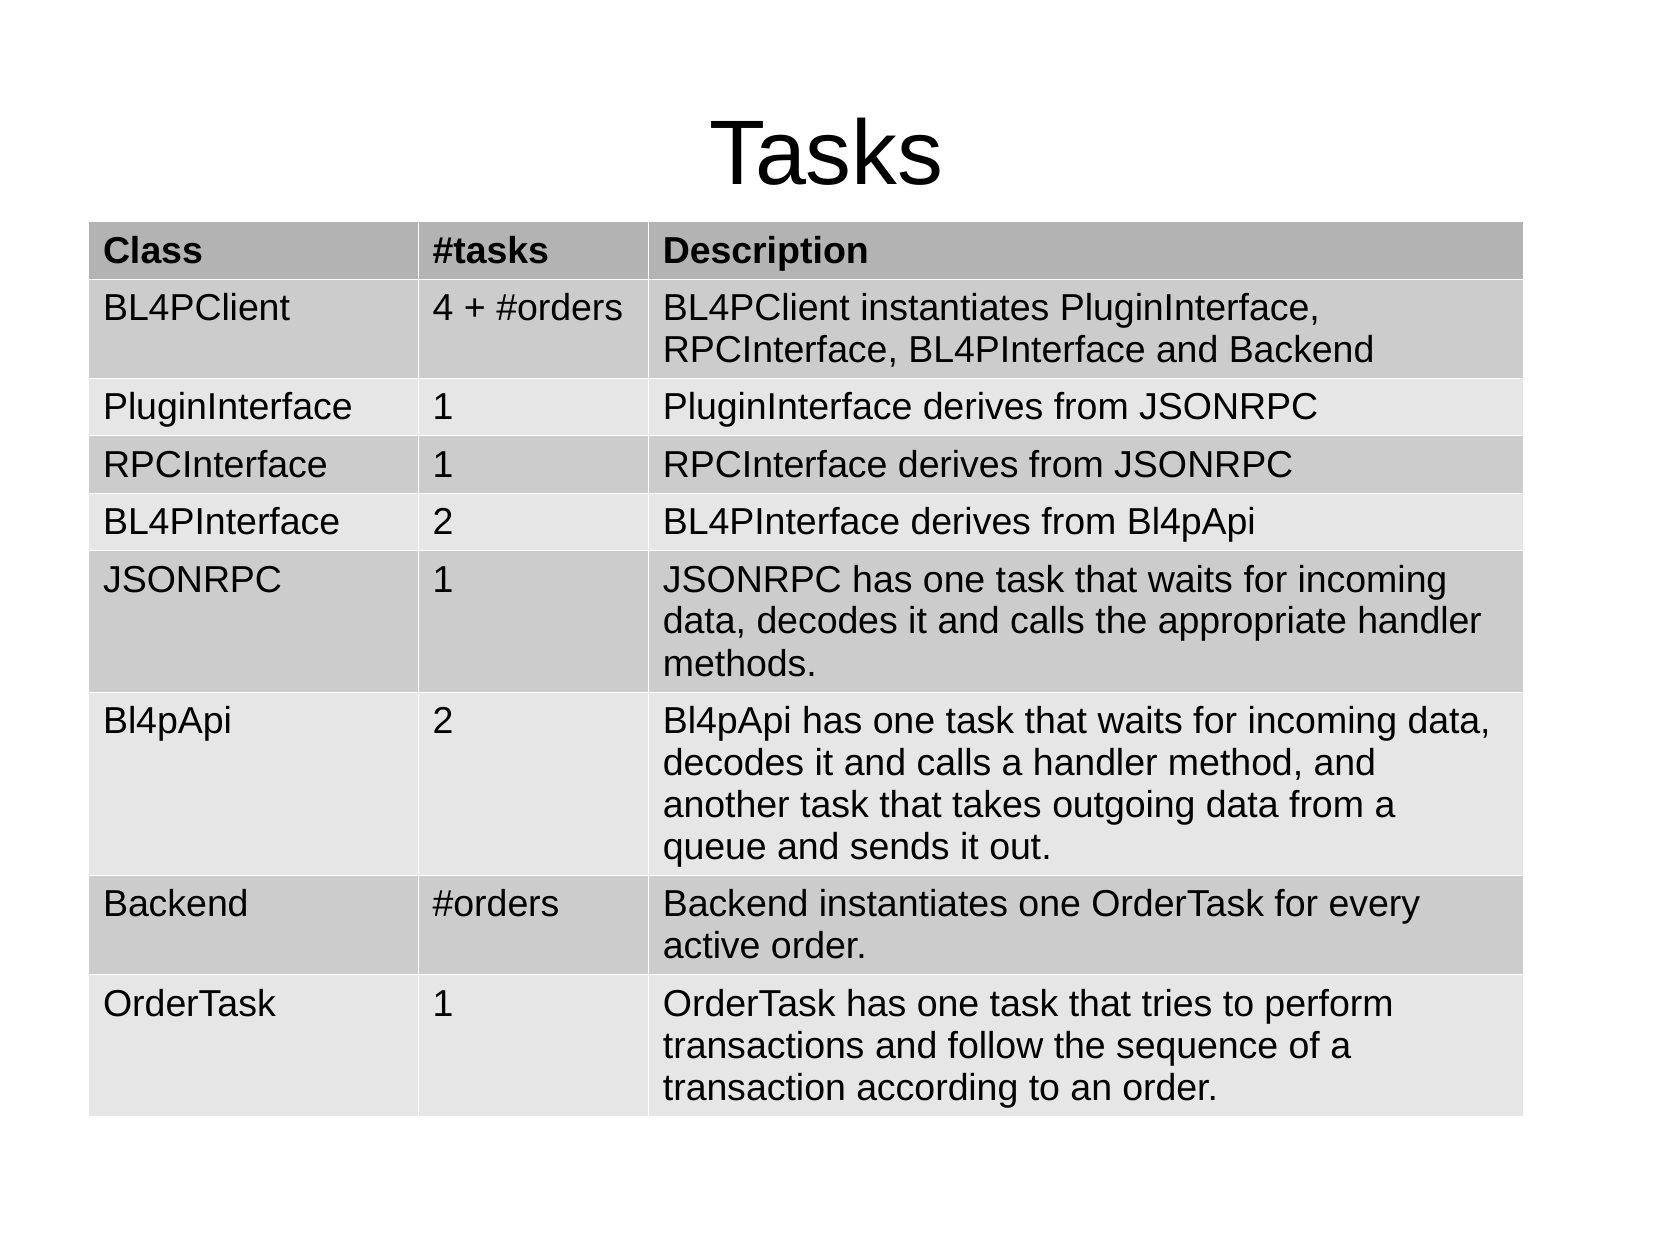

# Tasks
| Class | #tasks | Description |
| --- | --- | --- |
| BL4PClient | 4 + #orders | BL4PClient instantiates PluginInterface, RPCInterface, BL4PInterface and Backend |
| PluginInterface | 1 | PluginInterface derives from JSONRPC |
| RPCInterface | 1 | RPCInterface derives from JSONRPC |
| BL4PInterface | 2 | BL4PInterface derives from Bl4pApi |
| JSONRPC | 1 | JSONRPC has one task that waits for incoming data, decodes it and calls the appropriate handler methods. |
| Bl4pApi | 2 | Bl4pApi has one task that waits for incoming data, decodes it and calls a handler method, and another task that takes outgoing data from a queue and sends it out. |
| Backend | #orders | Backend instantiates one OrderTask for every active order. |
| OrderTask | 1 | OrderTask has one task that tries to perform transactions and follow the sequence of a transaction according to an order. |